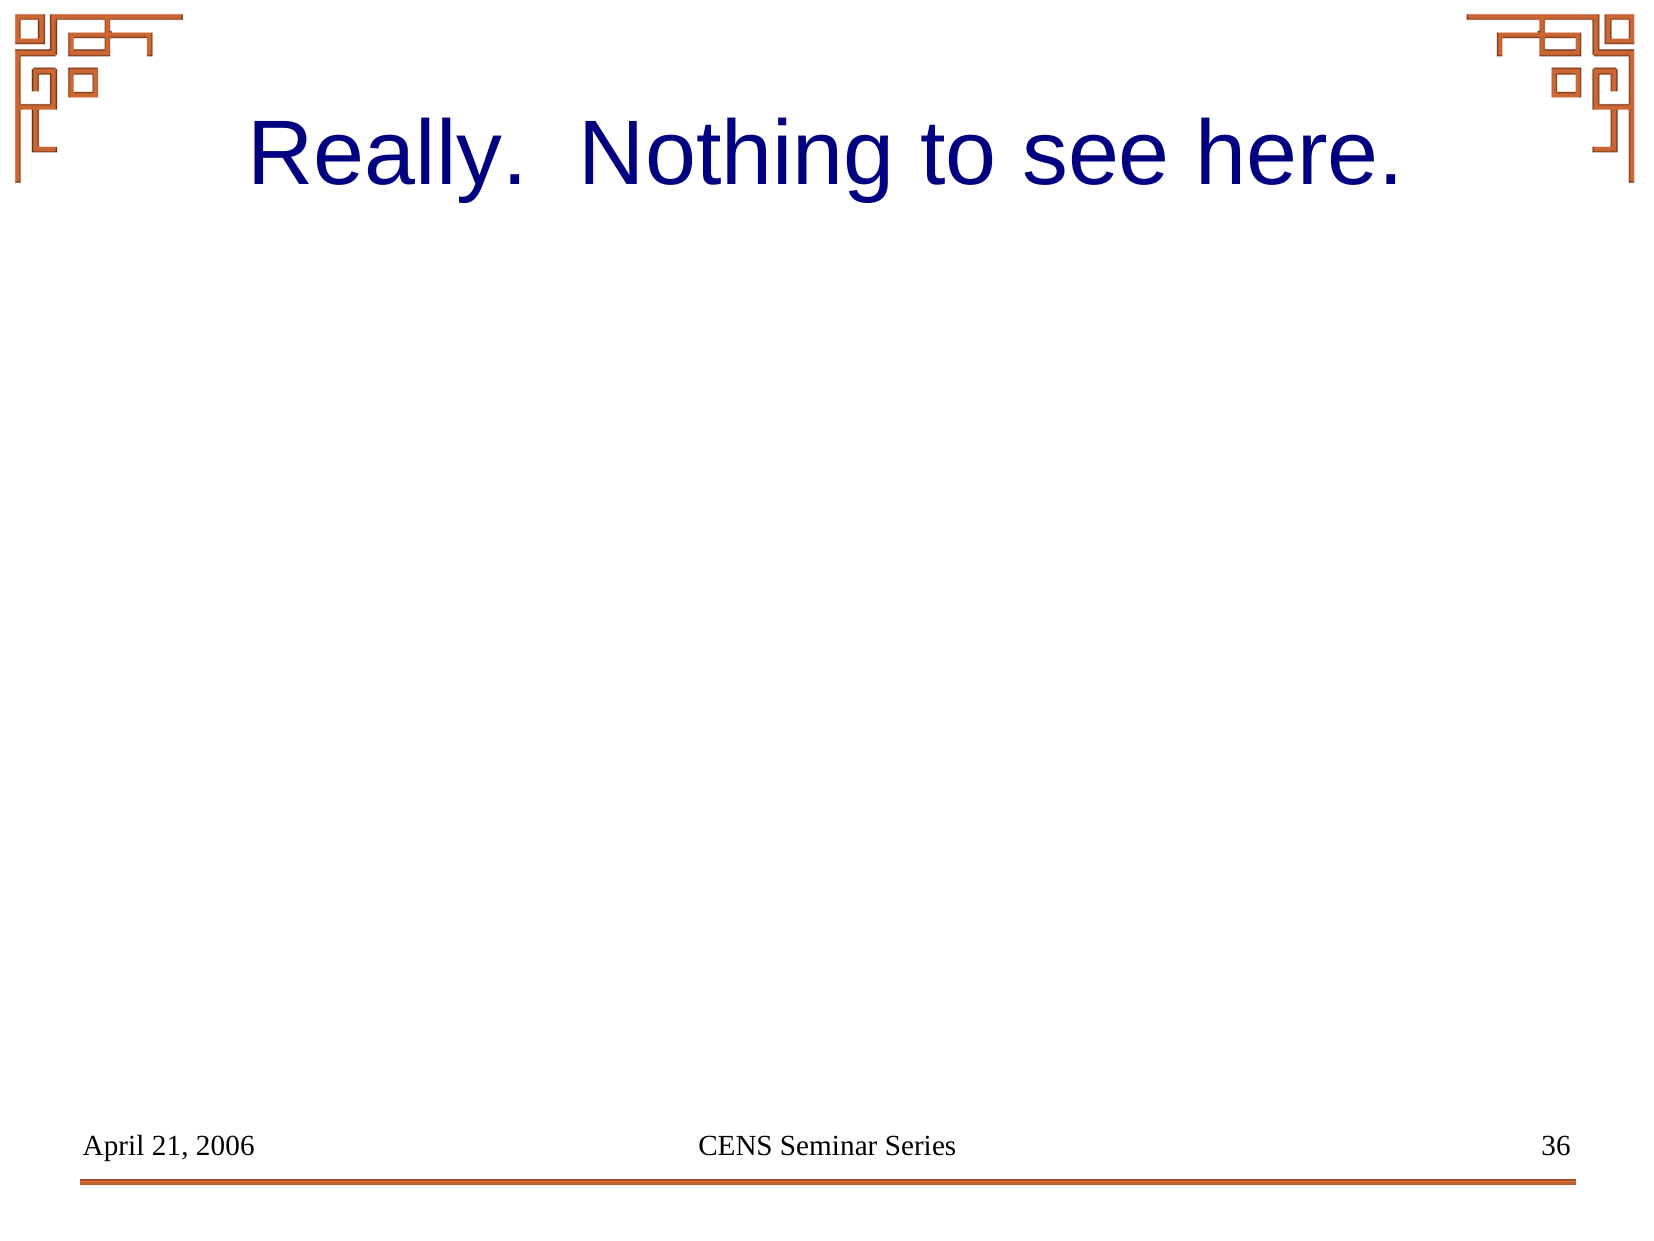

# Really. Nothing to see here.
April 21, 2006
CENS Seminar Series
36